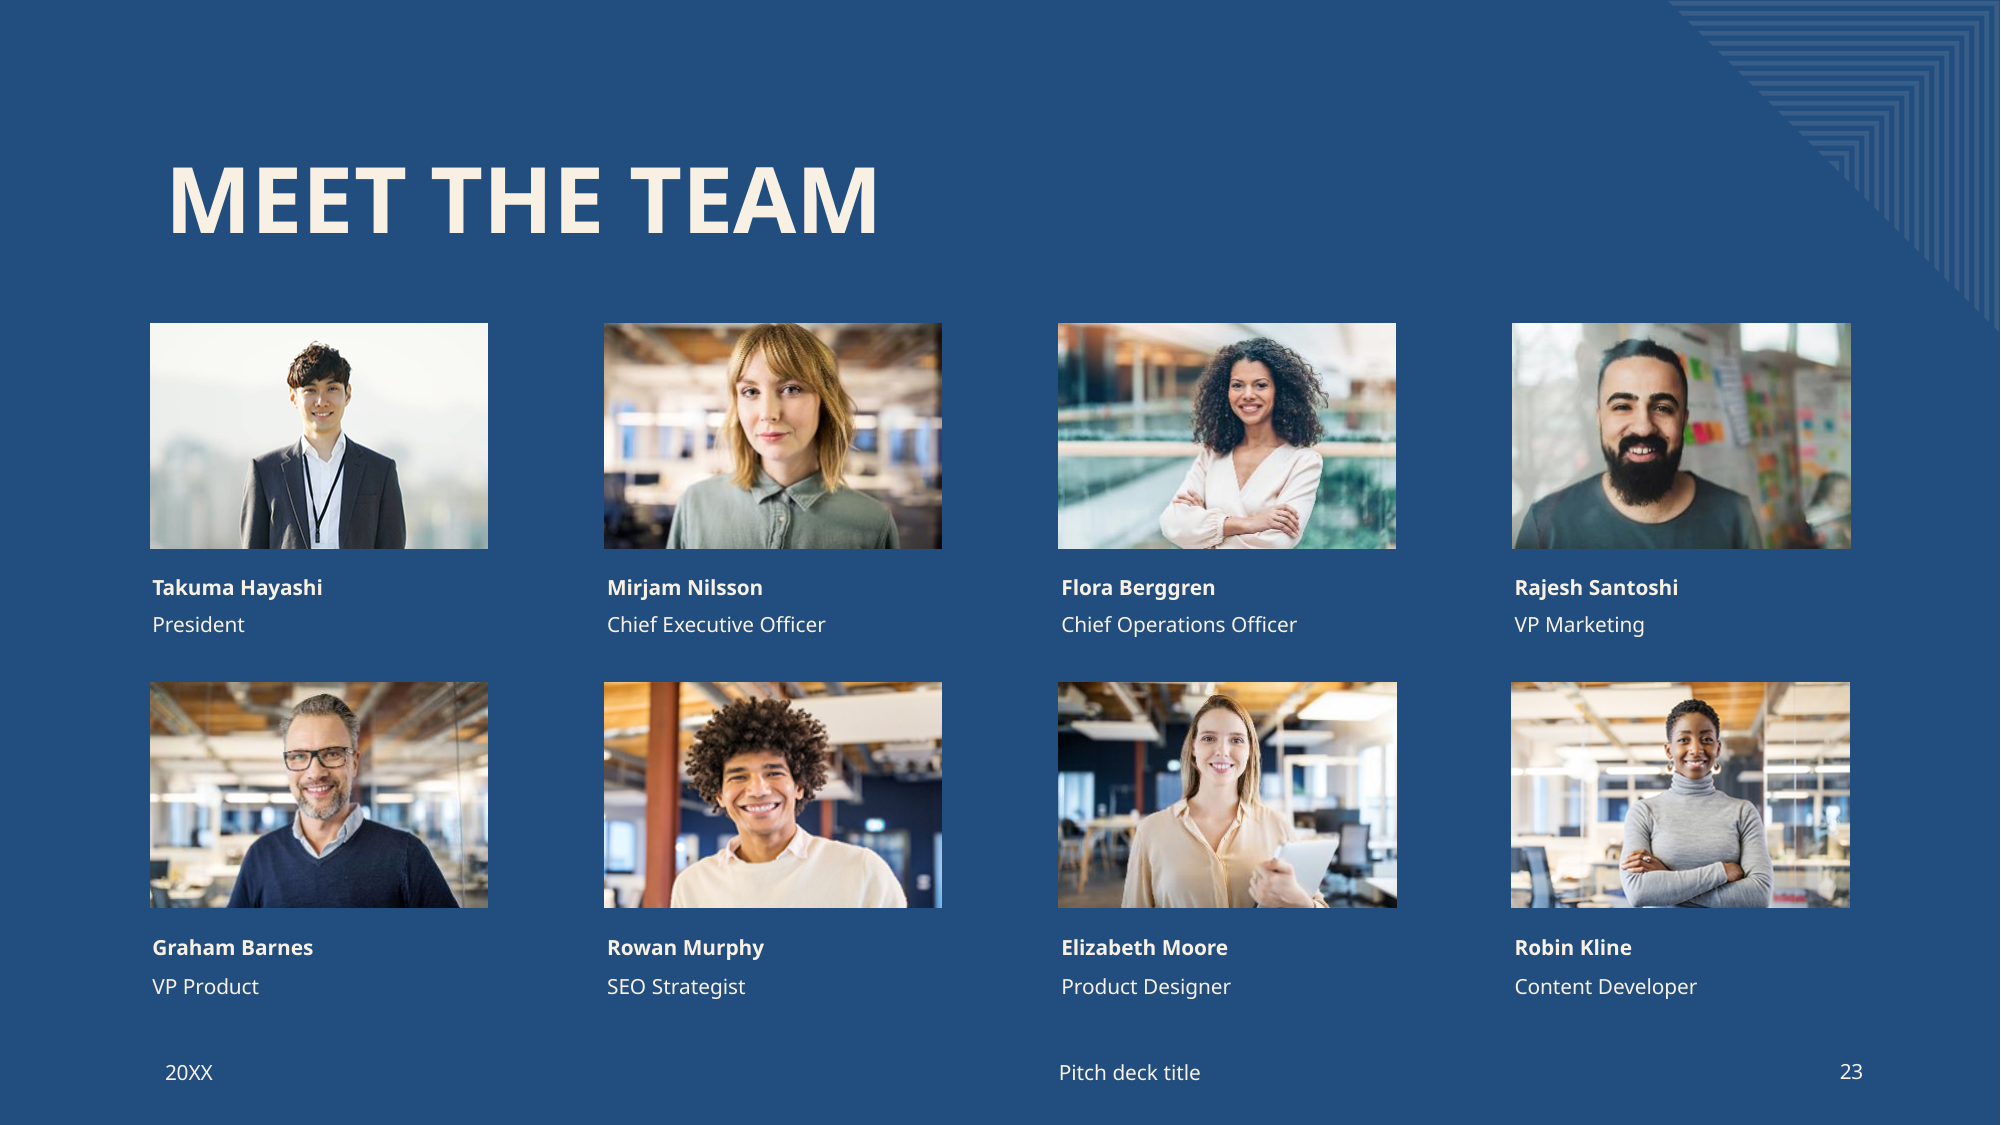

# MEET THE TEAM
Takuma Hayashi
Mirjam Nilsson
Flora Berggren
Rajesh Santoshi
President
Chief Executive Officer
Chief Operations Officer
VP Marketing
Graham Barnes
Rowan Murphy
Elizabeth Moore
Robin Kline
VP Product
SEO Strategist
Product Designer
Content Developer
Pitch deck title
20XX